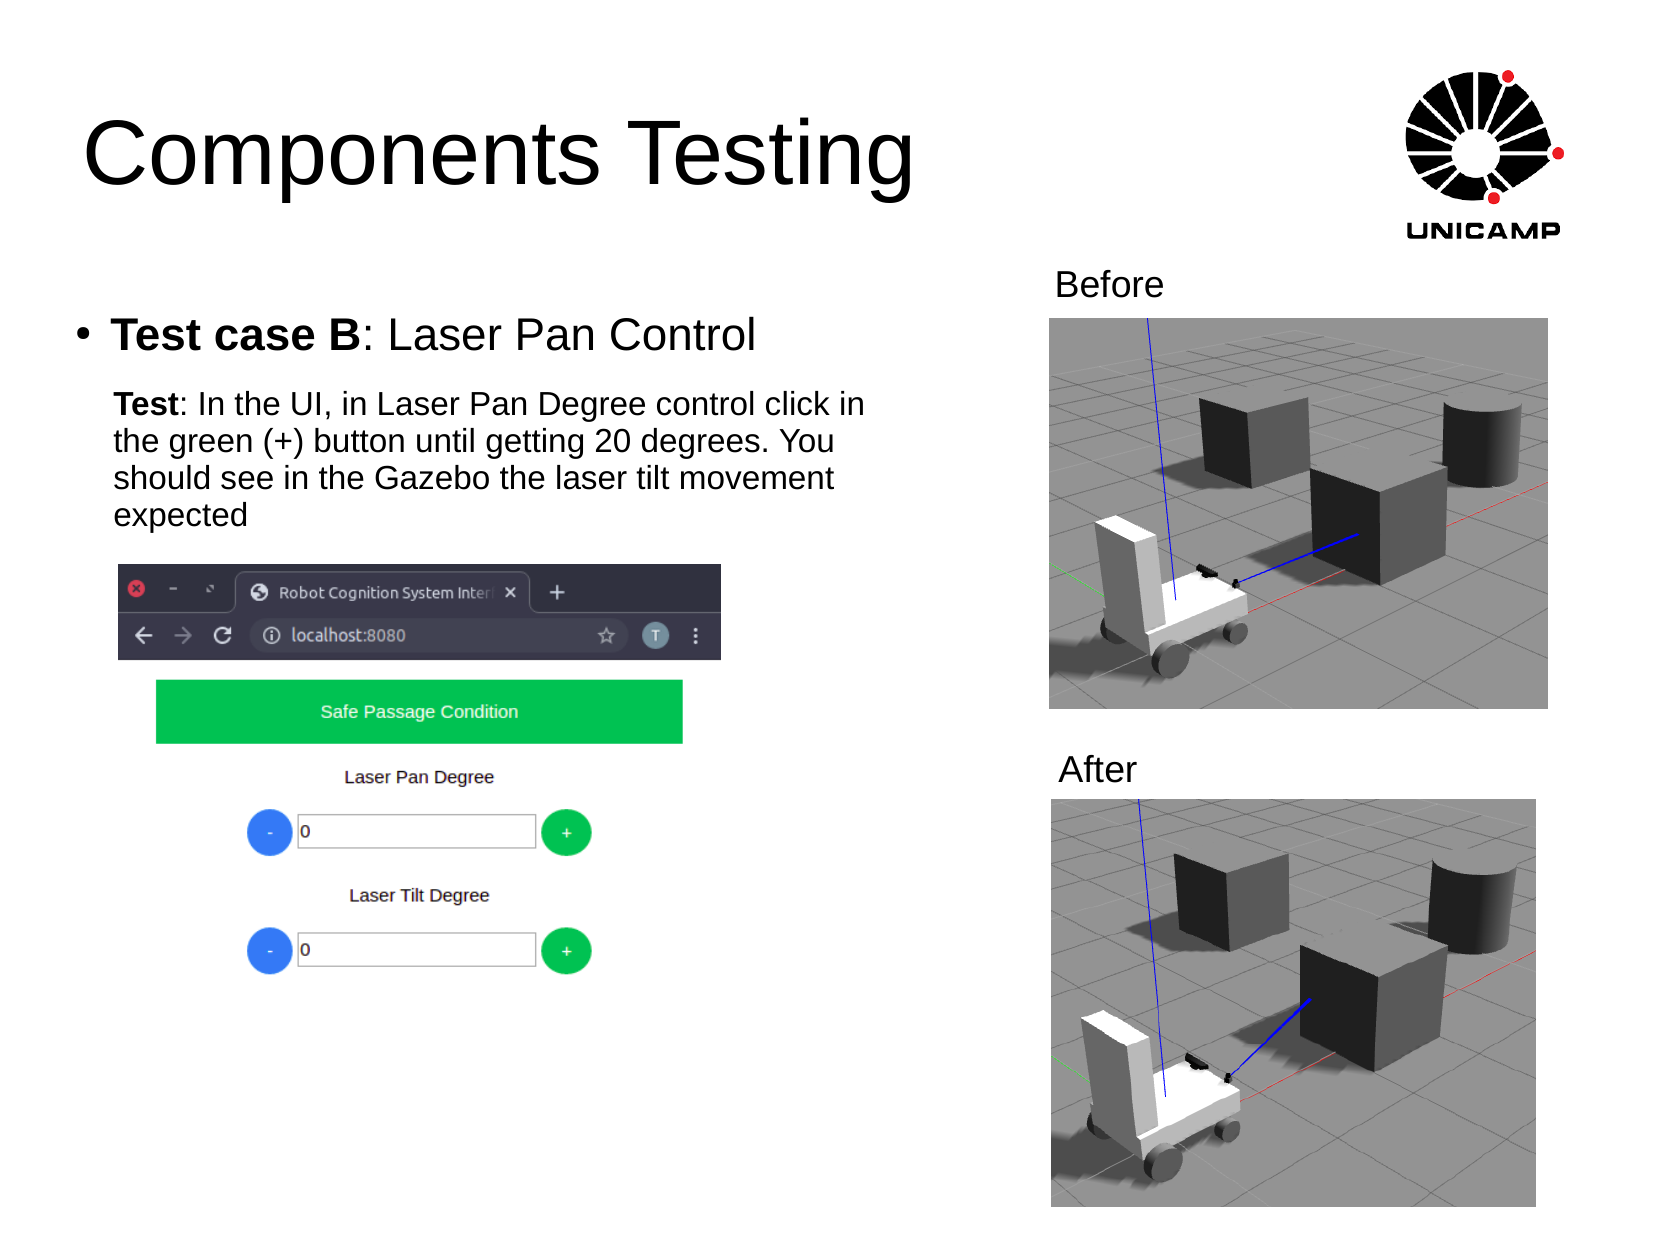

# Components Testing
Before
Test case B: Laser Pan Control
Test: In the UI, in Laser Pan Degree control click in the green (+) button until getting 20 degrees. You should see in the Gazebo the laser tilt movement expected
After